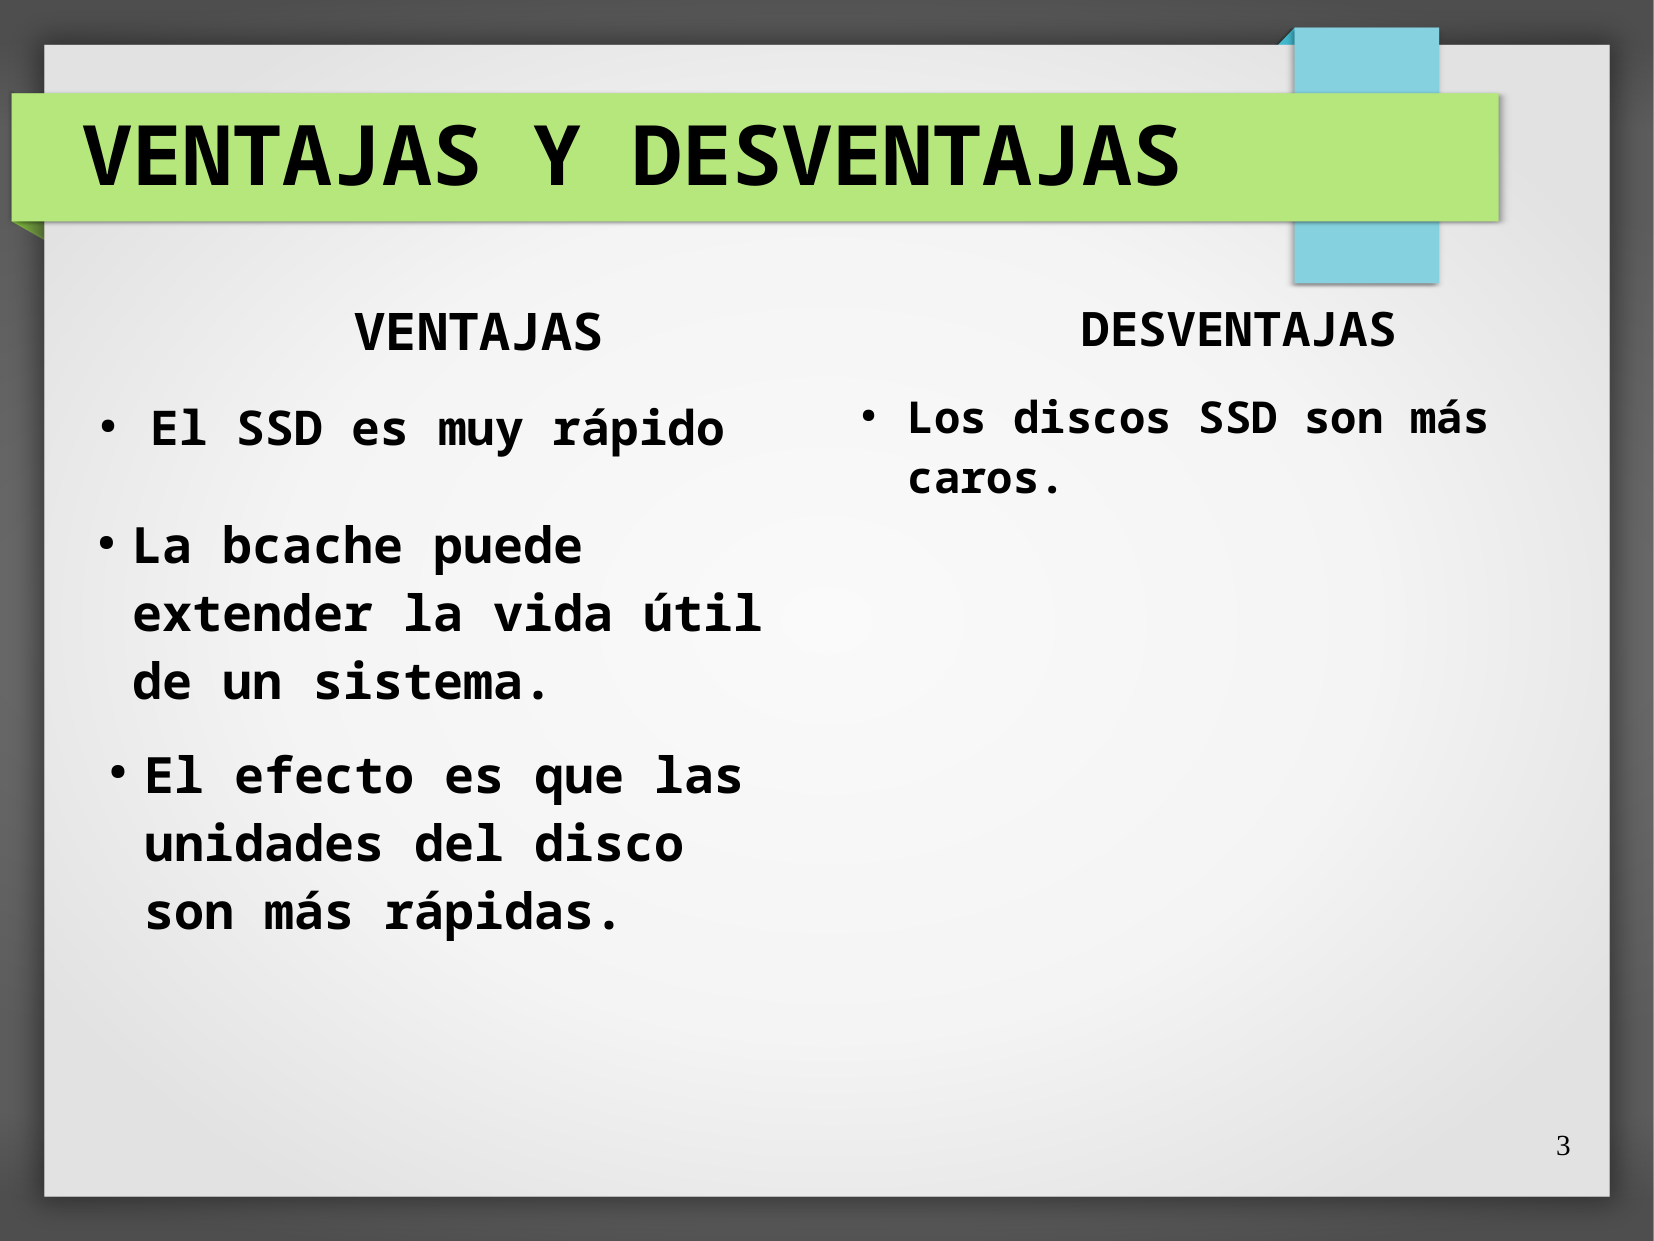

# VENTAJAS Y DESVENTAJAS
VENTAJAS
El SSD es muy rápido
DESVENTAJAS
Los discos SSD son más caros.
La bcache puede extender la vida útil de un sistema.
El efecto es que las unidades del disco son más rápidas.
3